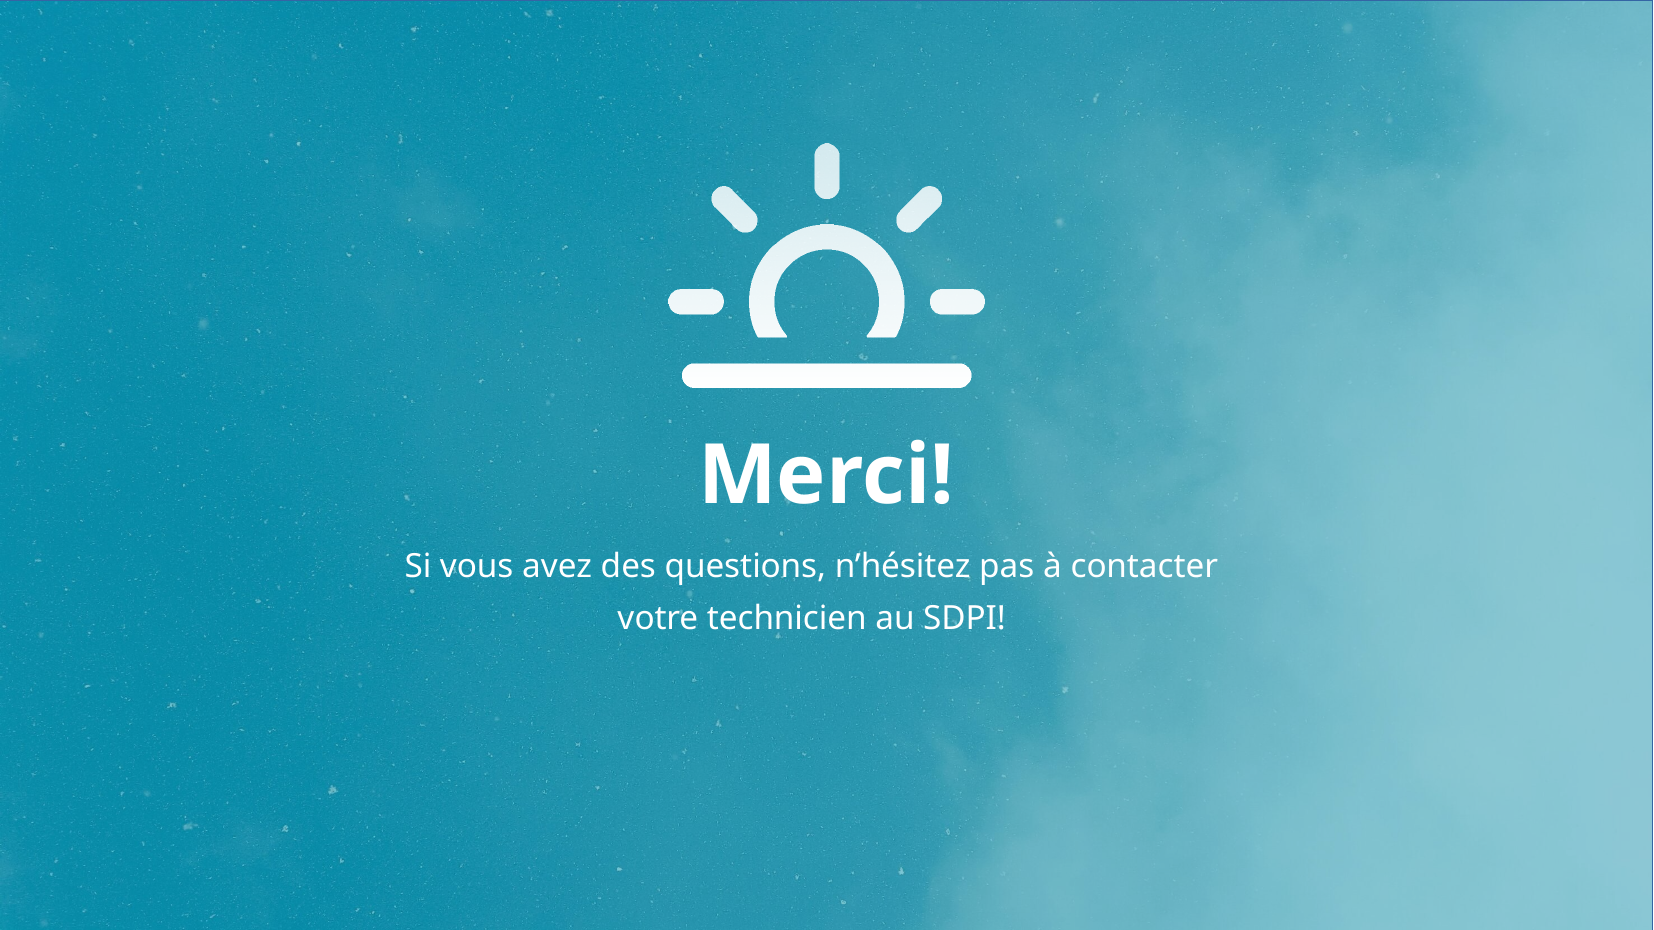

# Merci!
Si vous avez des questions, n’hésitez pas à contacter votre technicien au SDPI!